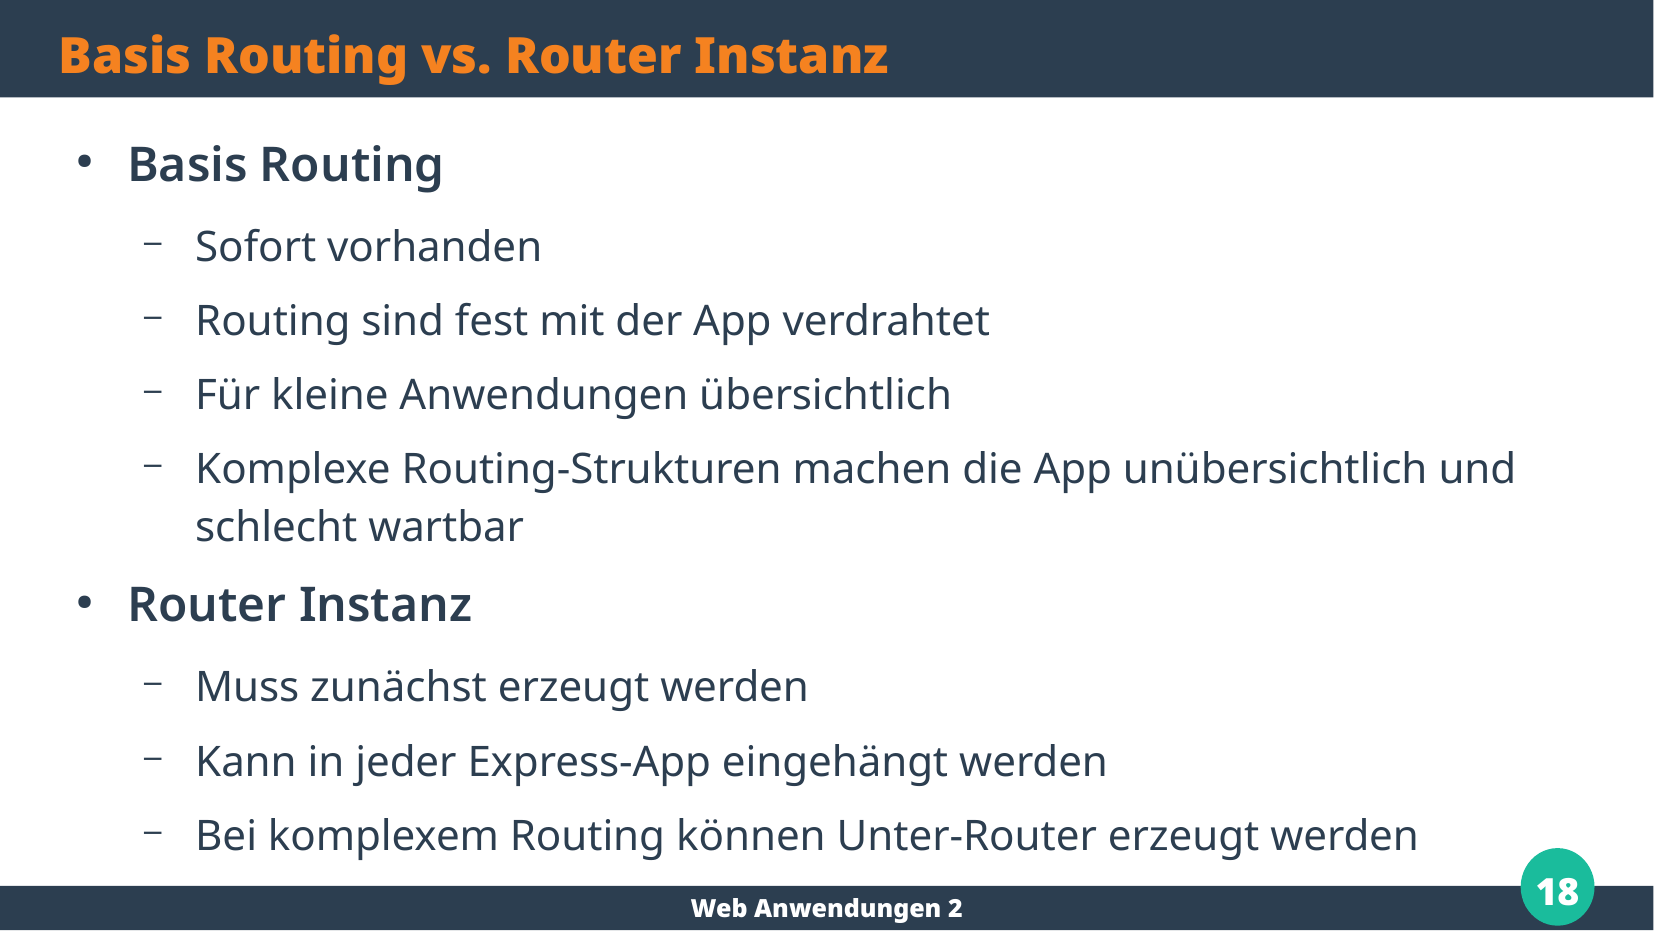

# Basis Routing vs. Router Instanz
Basis Routing
Sofort vorhanden
Routing sind fest mit der App verdrahtet
Für kleine Anwendungen übersichtlich
Komplexe Routing-Strukturen machen die App unübersichtlich und schlecht wartbar
Router Instanz
Muss zunächst erzeugt werden
Kann in jeder Express-App eingehängt werden
Bei komplexem Routing können Unter-Router erzeugt werden
18